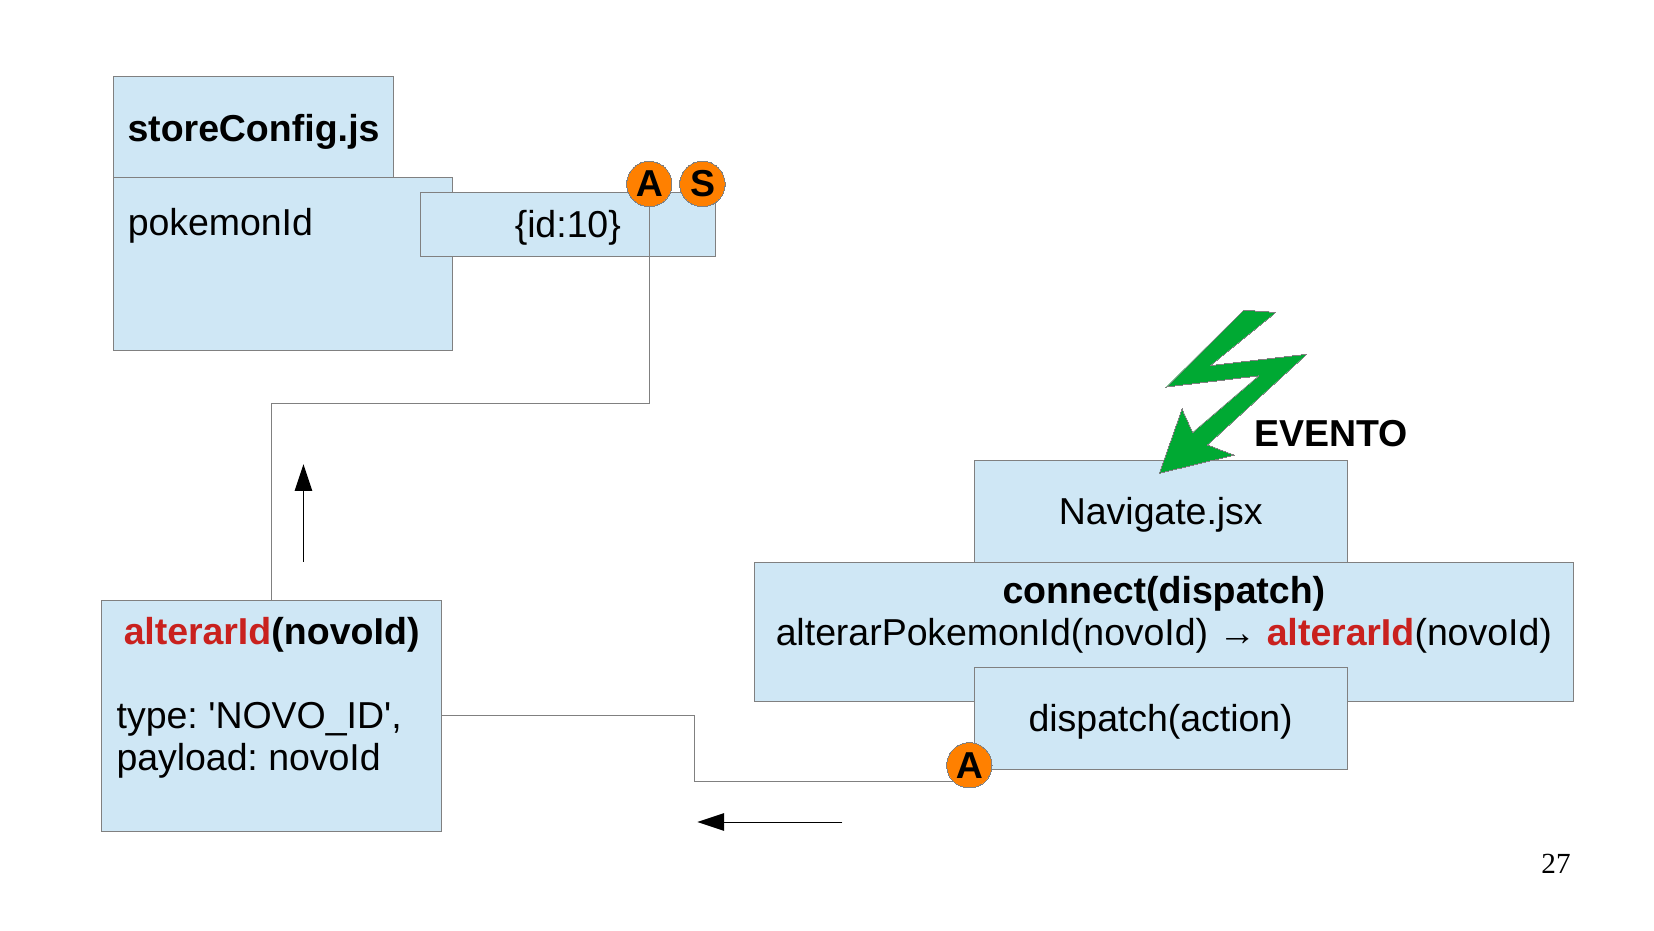

storeConfig.js
A
S
pokemonId
{id:10}
 EVENTO
Navigate.jsx
Navigate.jsx
Navigate.jsx
Navigate.jsx
connect(dispatch)
alterarPokemonId(novoId) → alterarId(novoId)
alterarId(novoId)
type: 'NOVO_ID',
payload: novoId
dispatch(action)
A
27